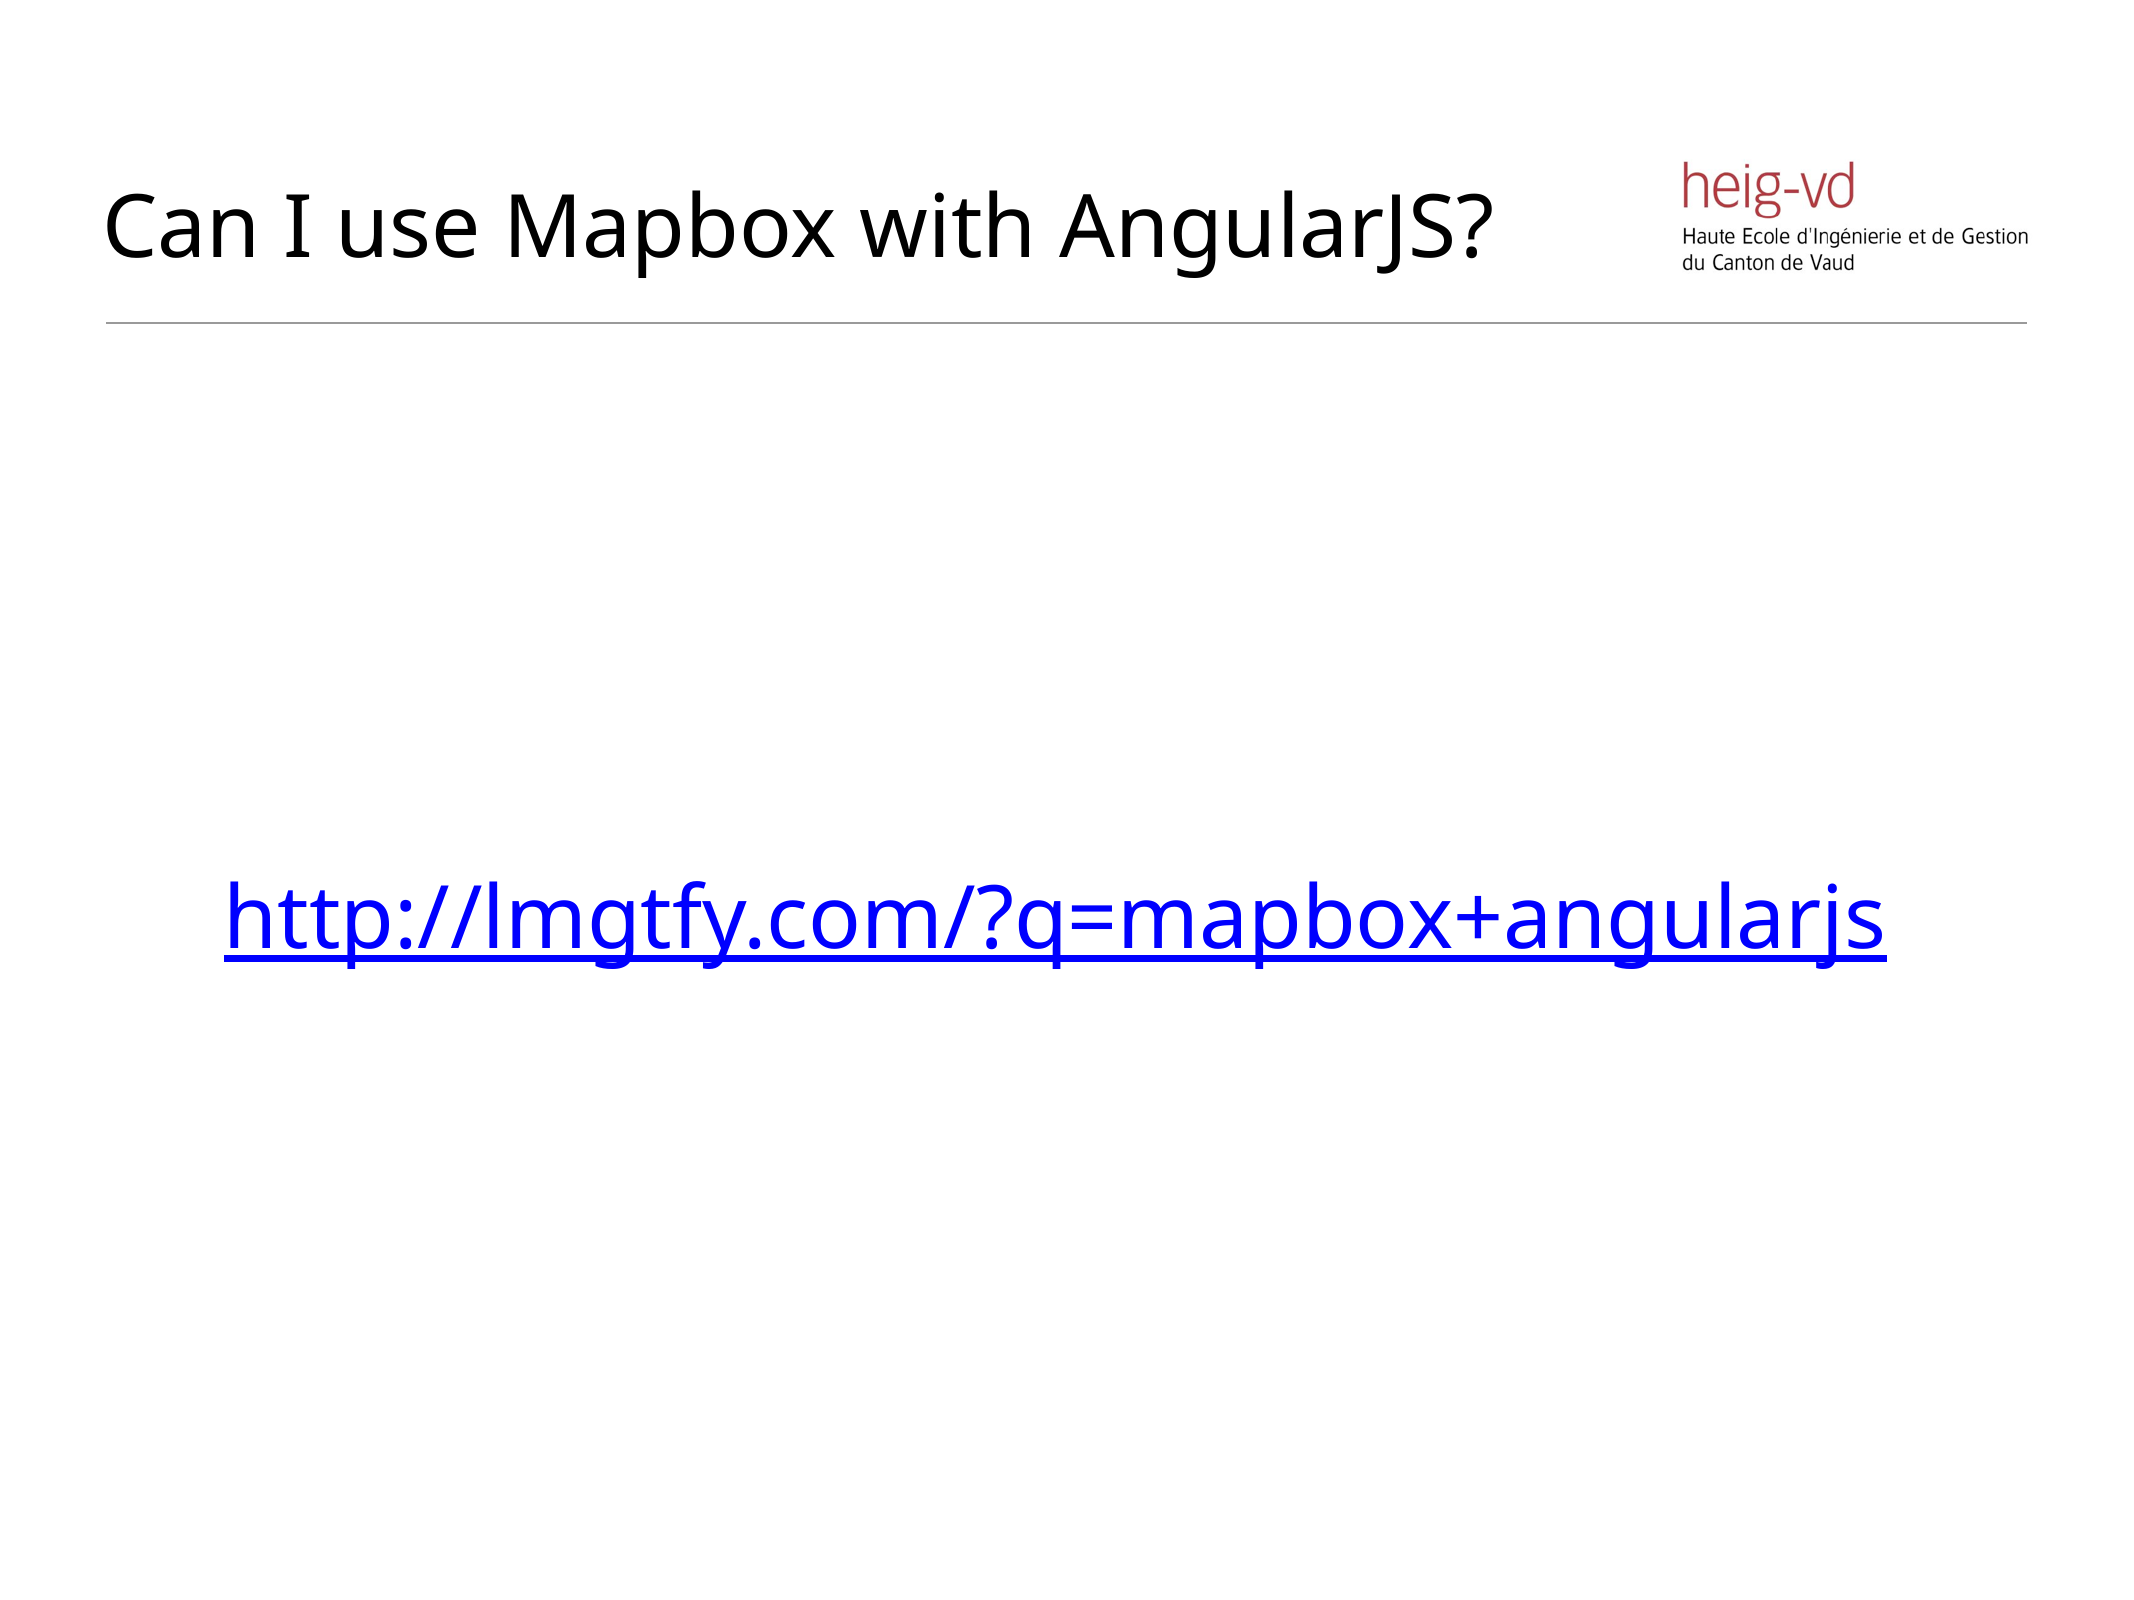

# Can I use Mapbox with AngularJS?
http://lmgtfy.com/?q=mapbox+angularjs